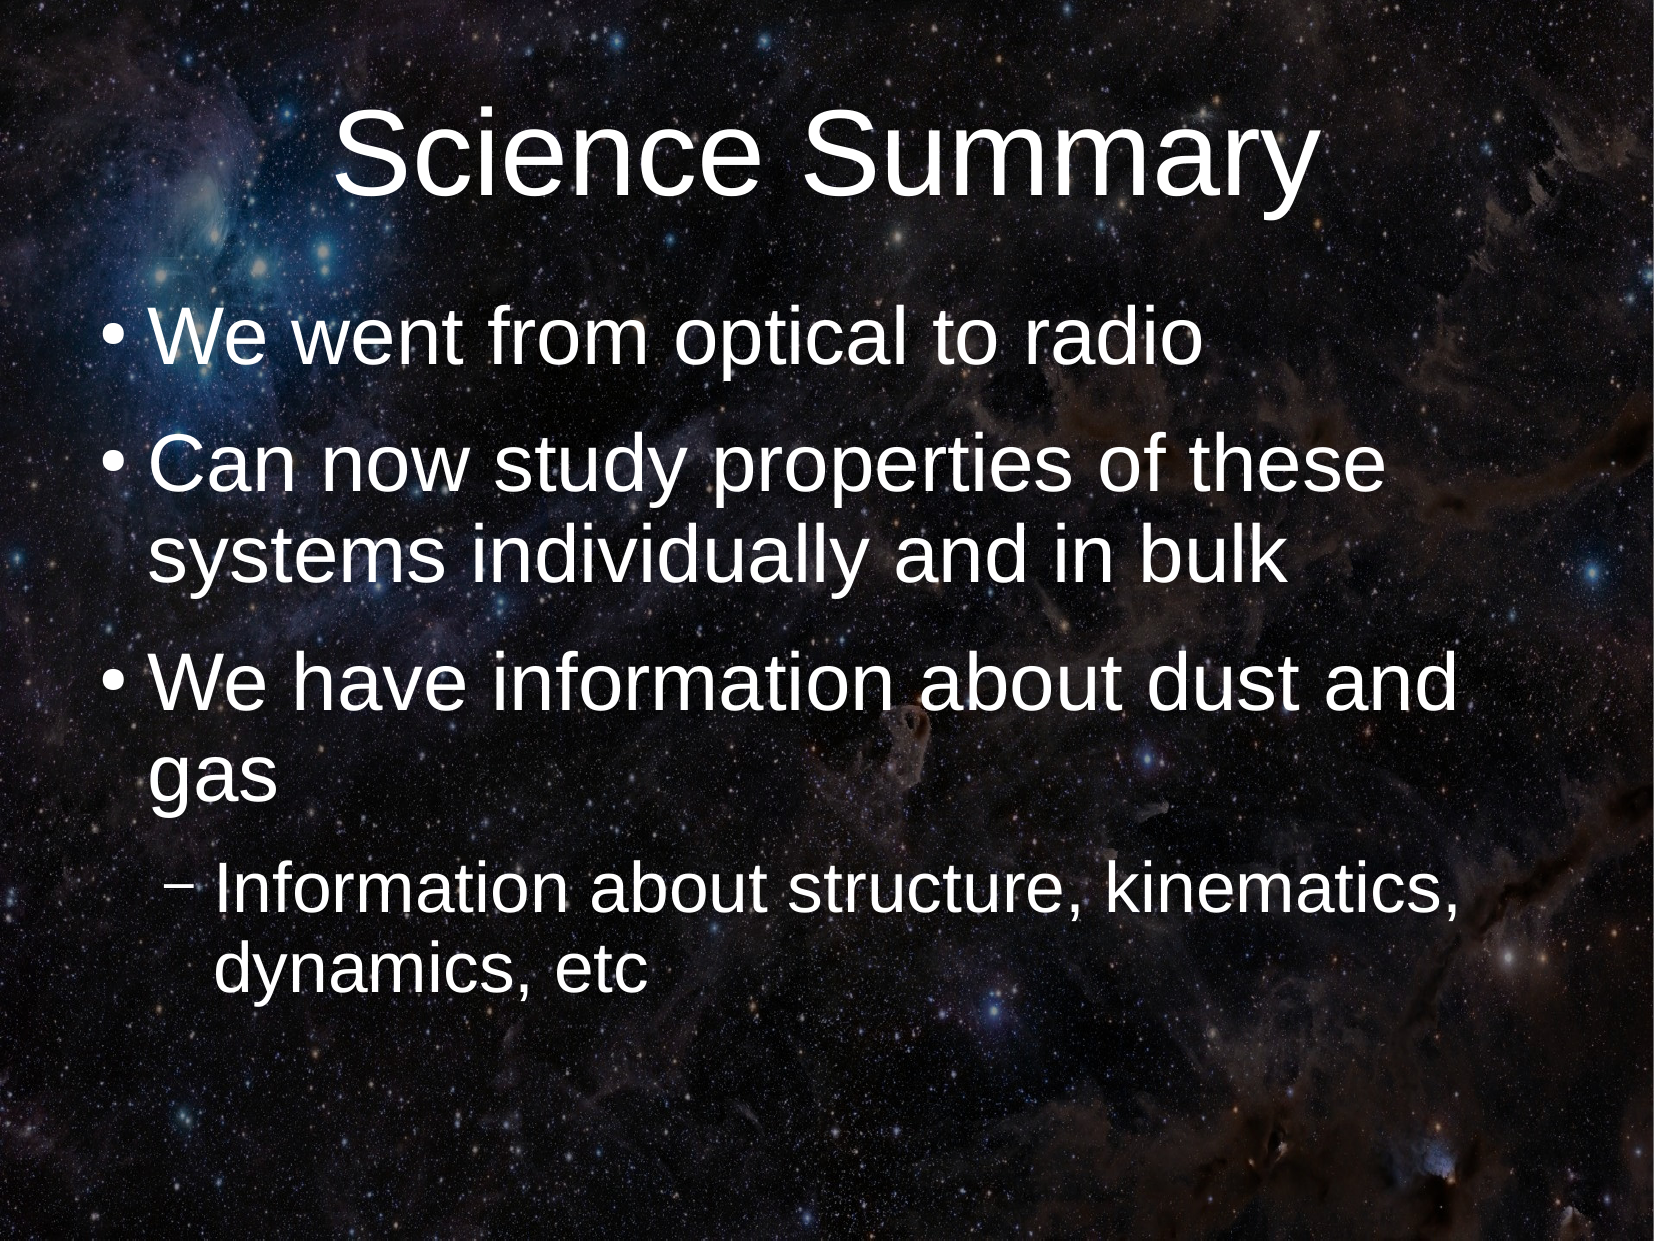

# Science Summary
We went from optical to radio
Can now study properties of these systems individually and in bulk
We have information about dust and gas
Information about structure, kinematics, dynamics, etc